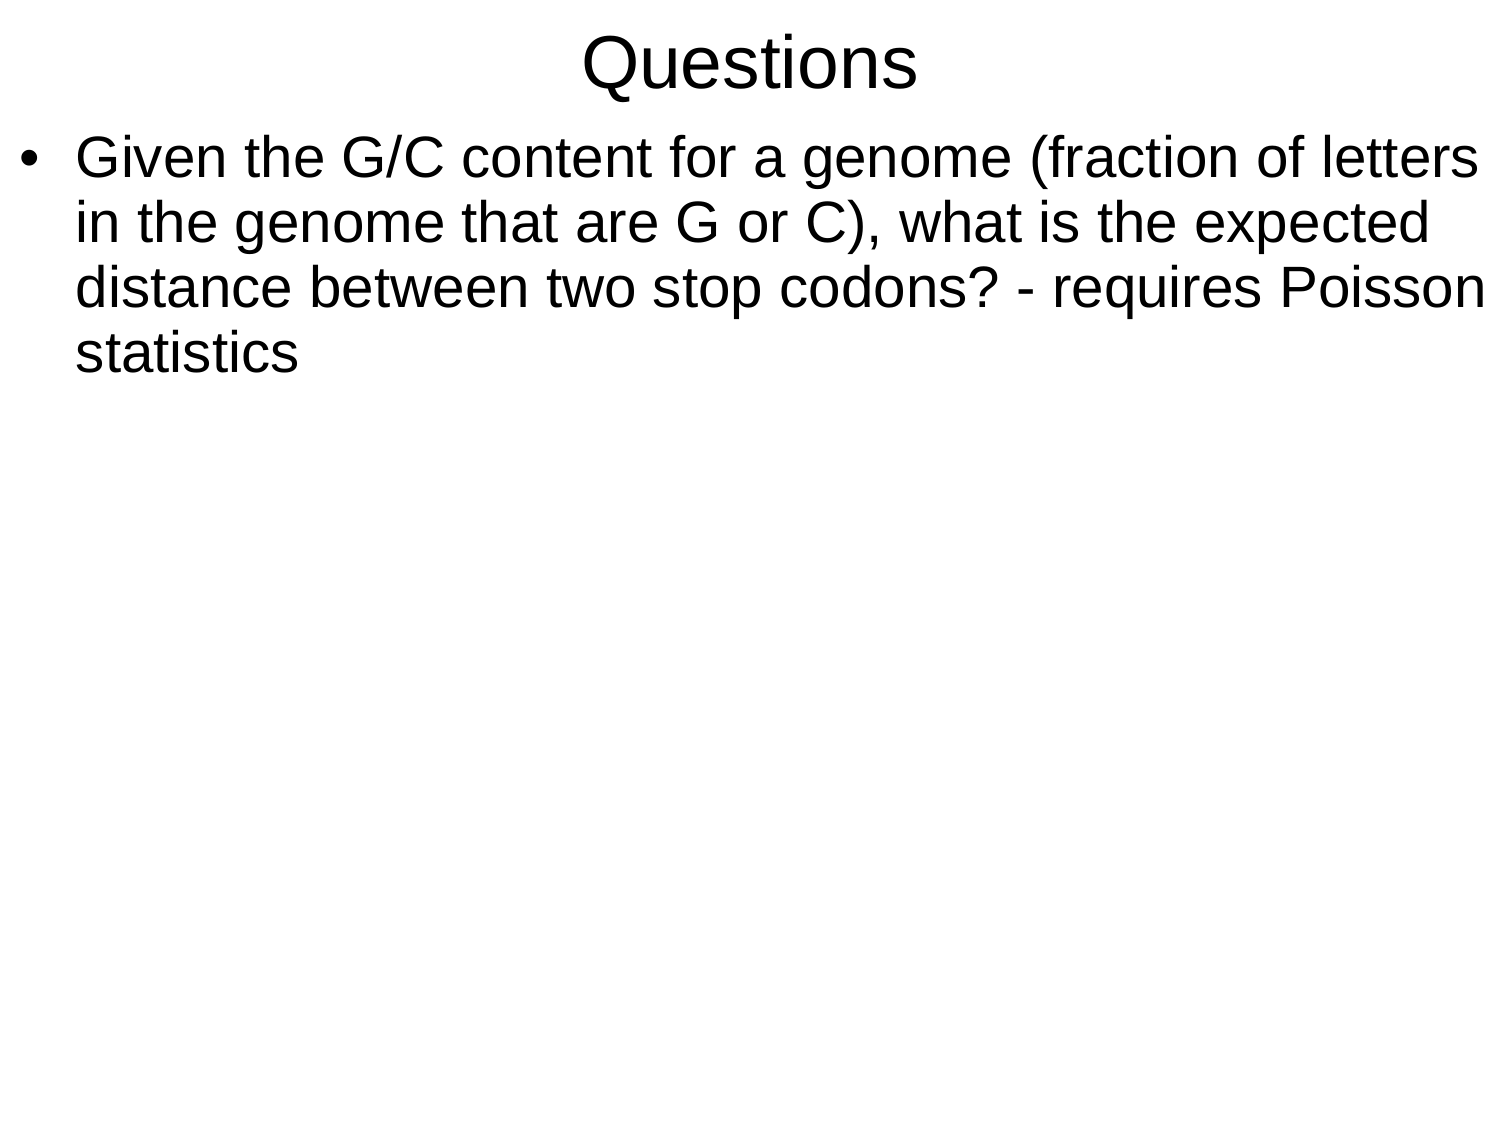

# Questions
Given the G/C content for a genome (fraction of letters in the genome that are G or C), what is the expected distance between two stop codons? - requires Poisson statistics